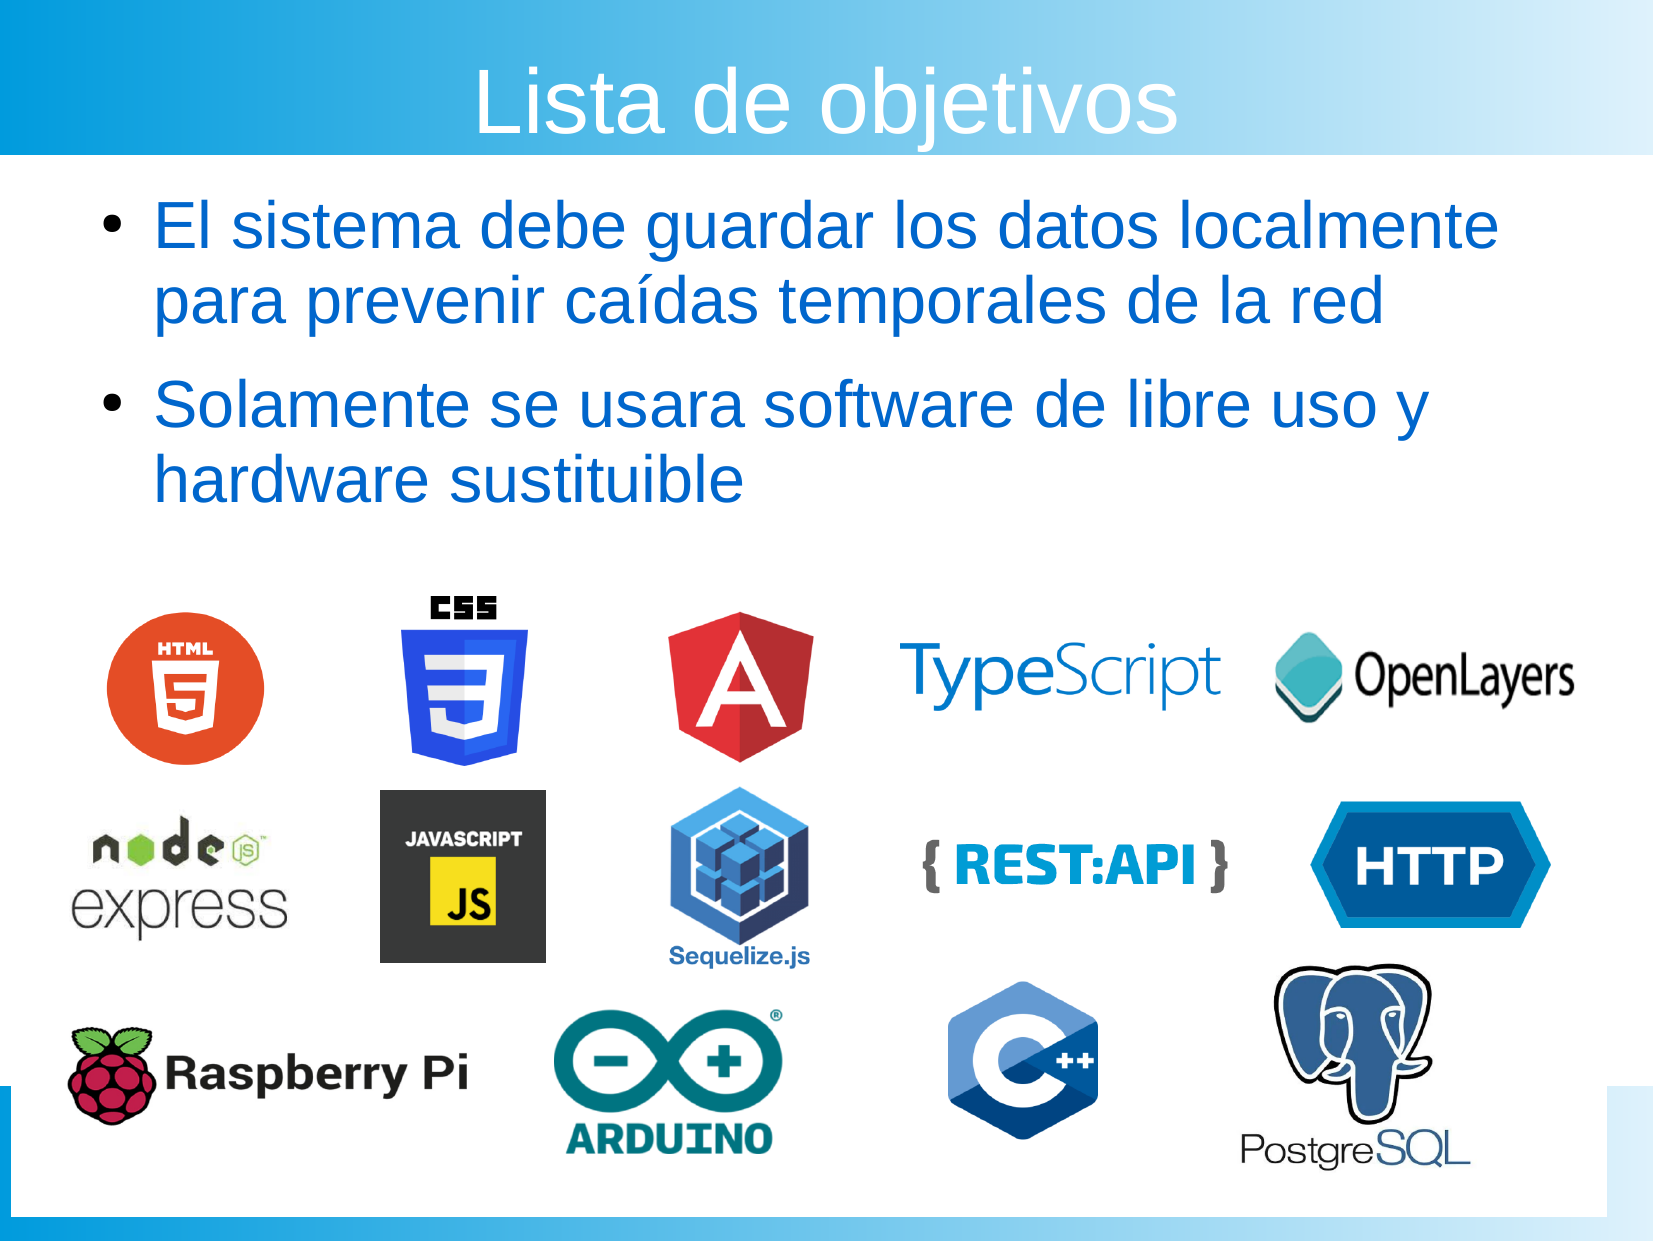

# Lista de objetivos
El sistema debe guardar los datos localmente para prevenir caídas temporales de la red
Solamente se usara software de libre uso y hardware sustituible